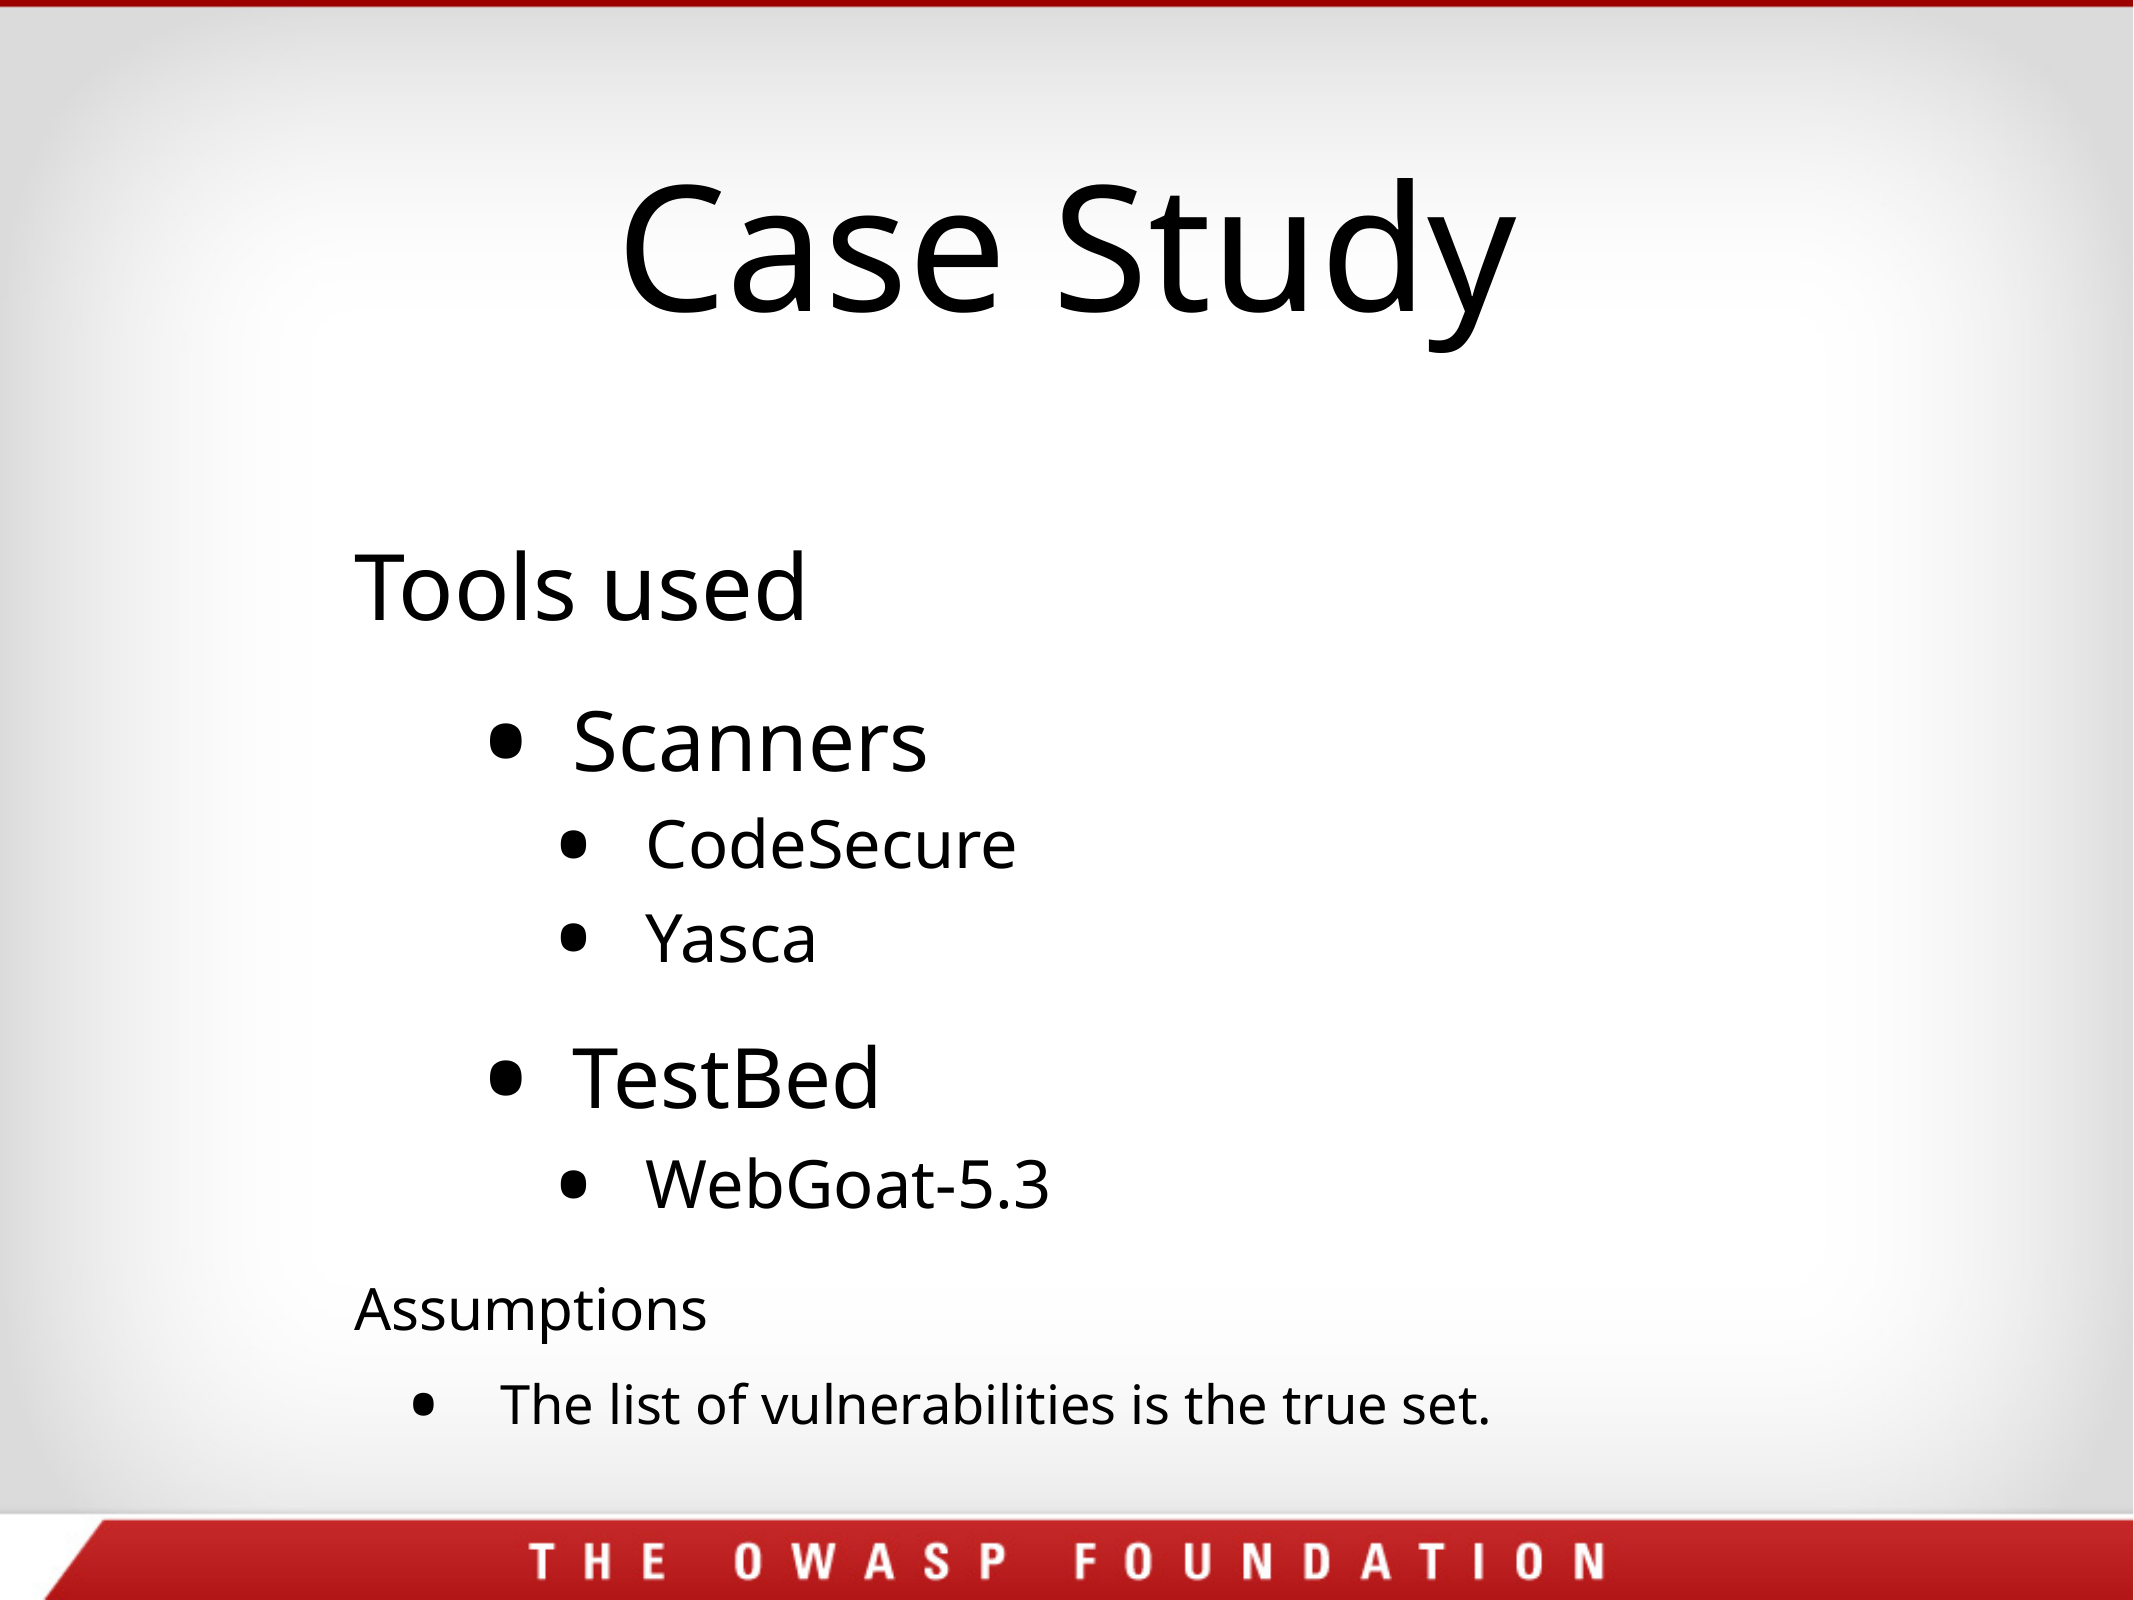

# Case Study
Tools used
Scanners
CodeSecure
Yasca
TestBed
WebGoat-5.3
Assumptions
The list of vulnerabilities is the true set.